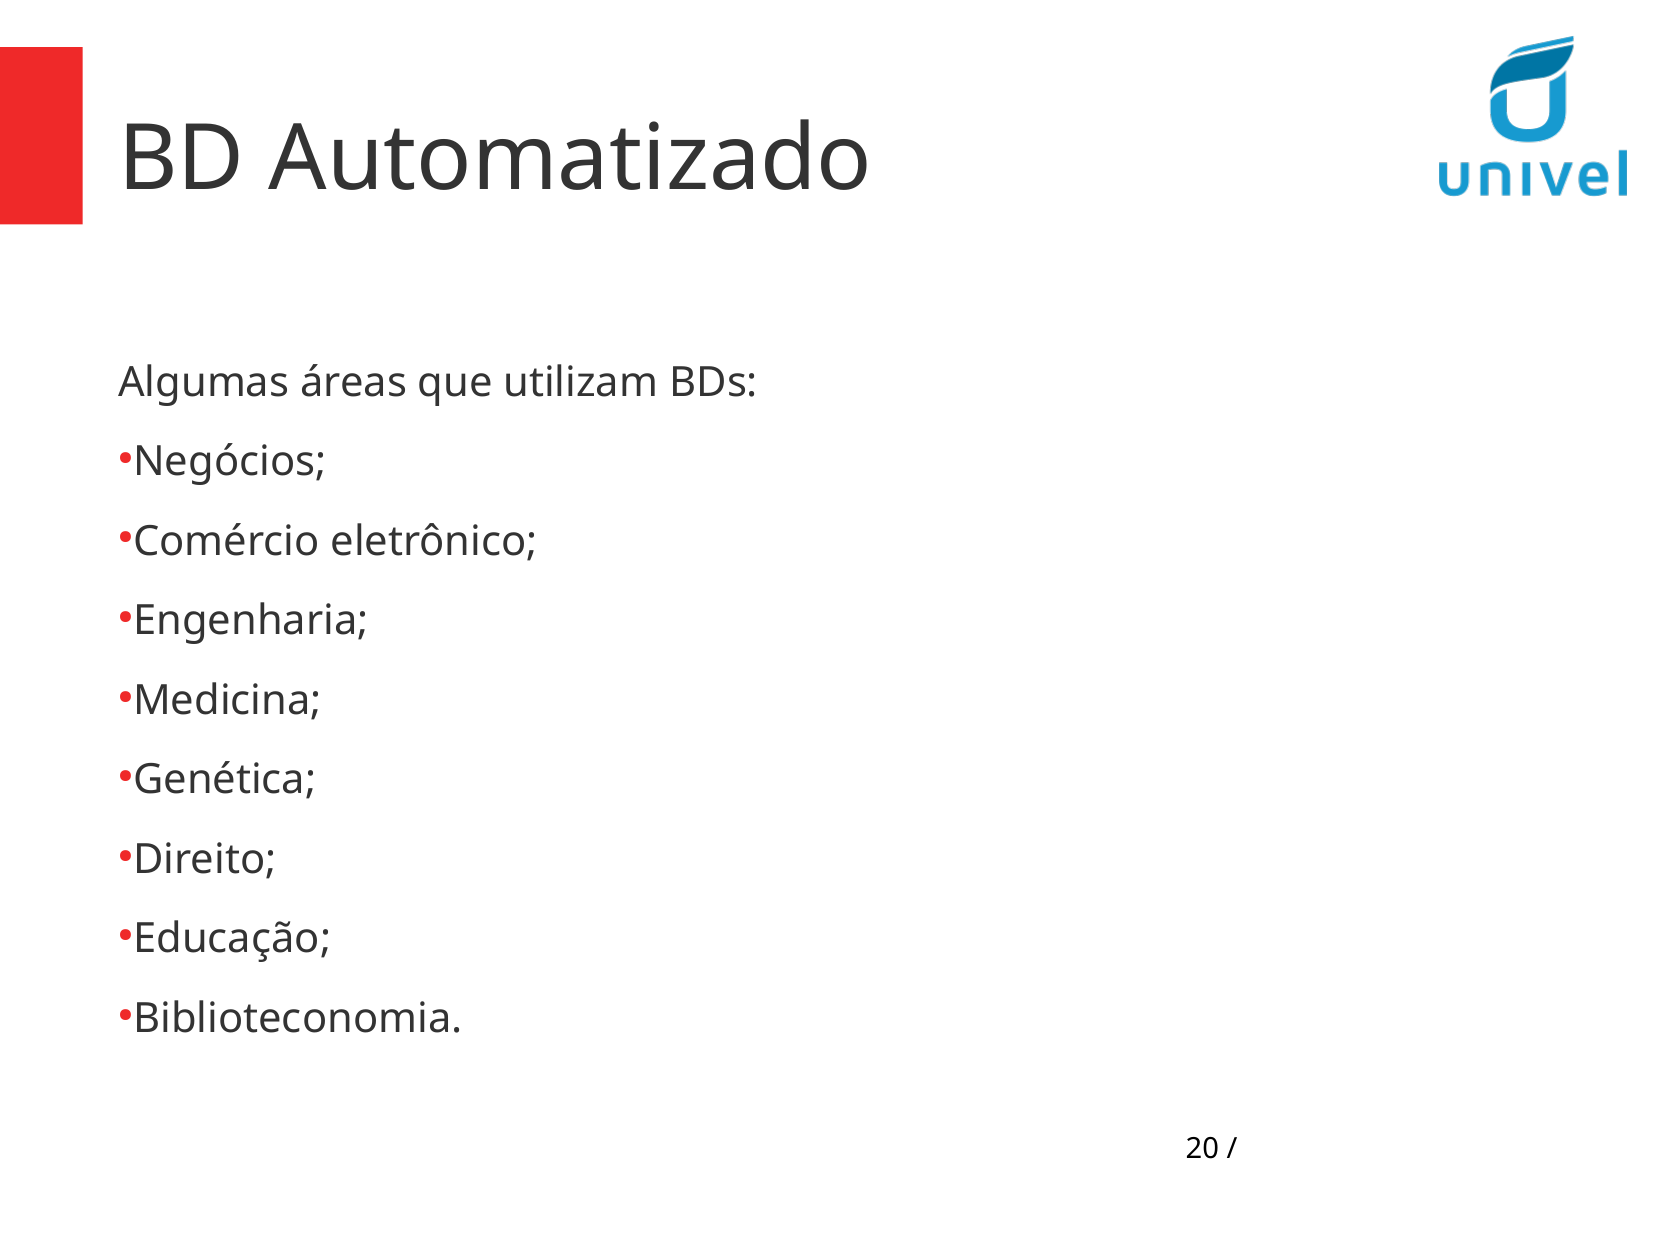

# BD Automatizado
Algumas áreas que utilizam BDs:
Negócios;
Comércio eletrônico;
Engenharia;
Medicina;
Genética;
Direito;
Educação;
Biblioteconomia.